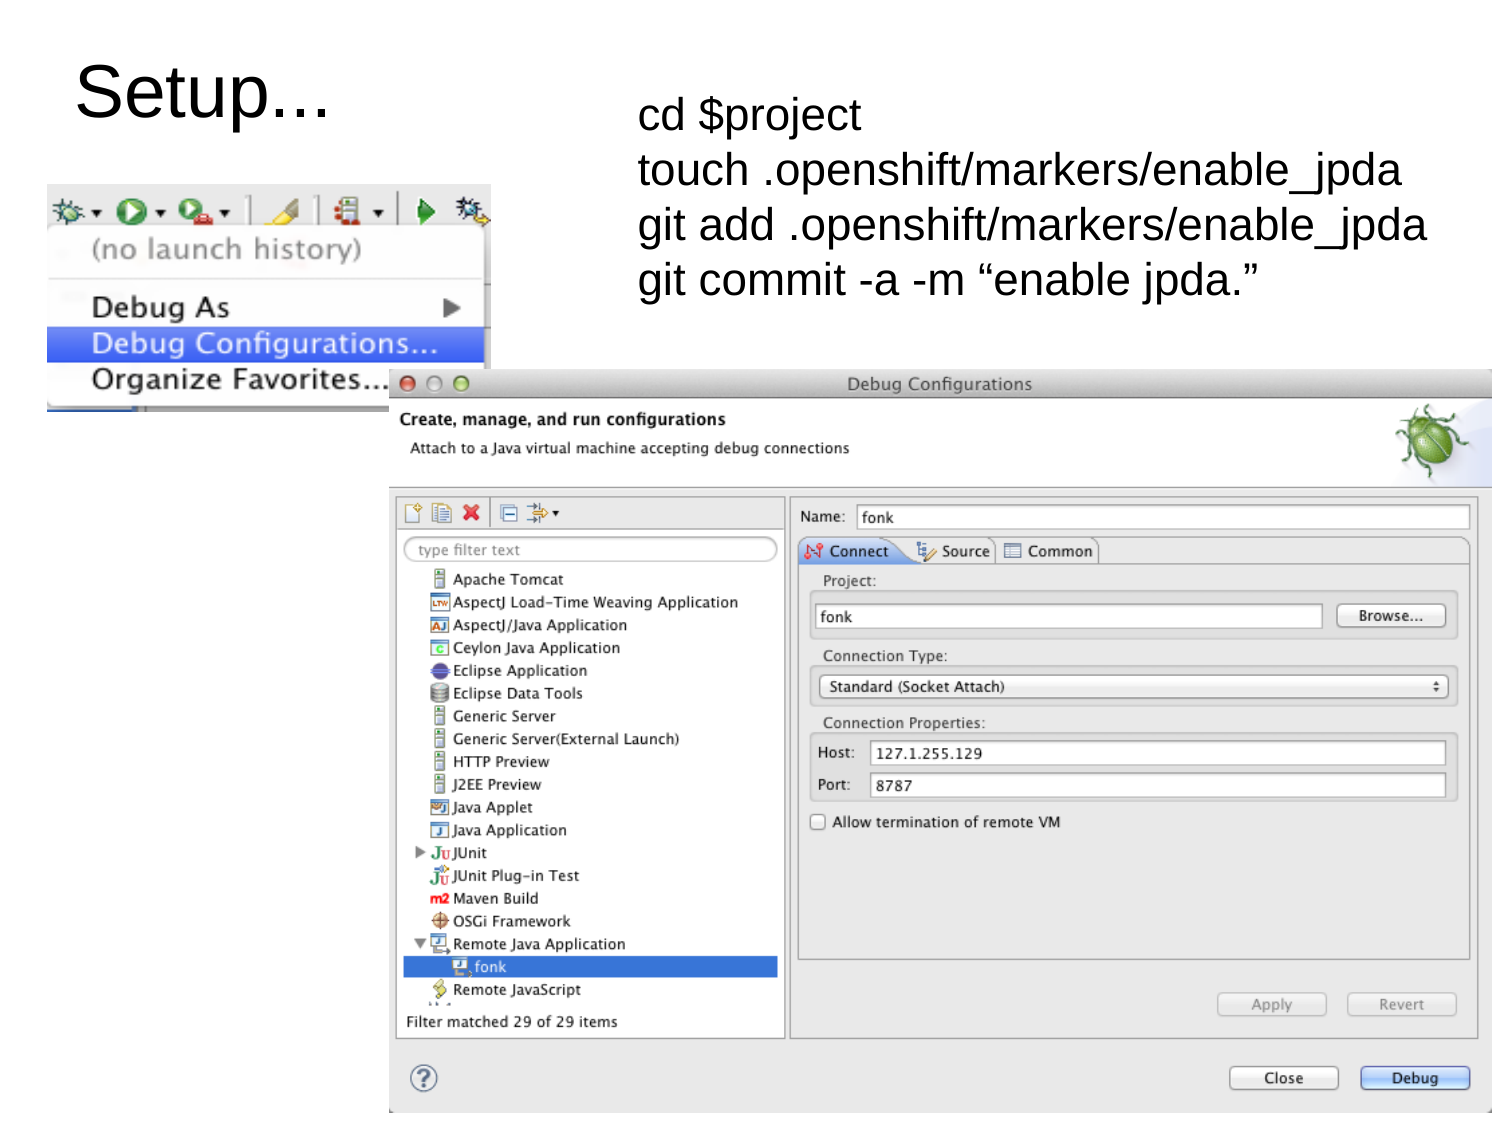

# Setup...
cd $project
touch .openshift/markers/enable_jpda
git add .openshift/markers/enable_jpda
git commit -a -m “enable jpda.”